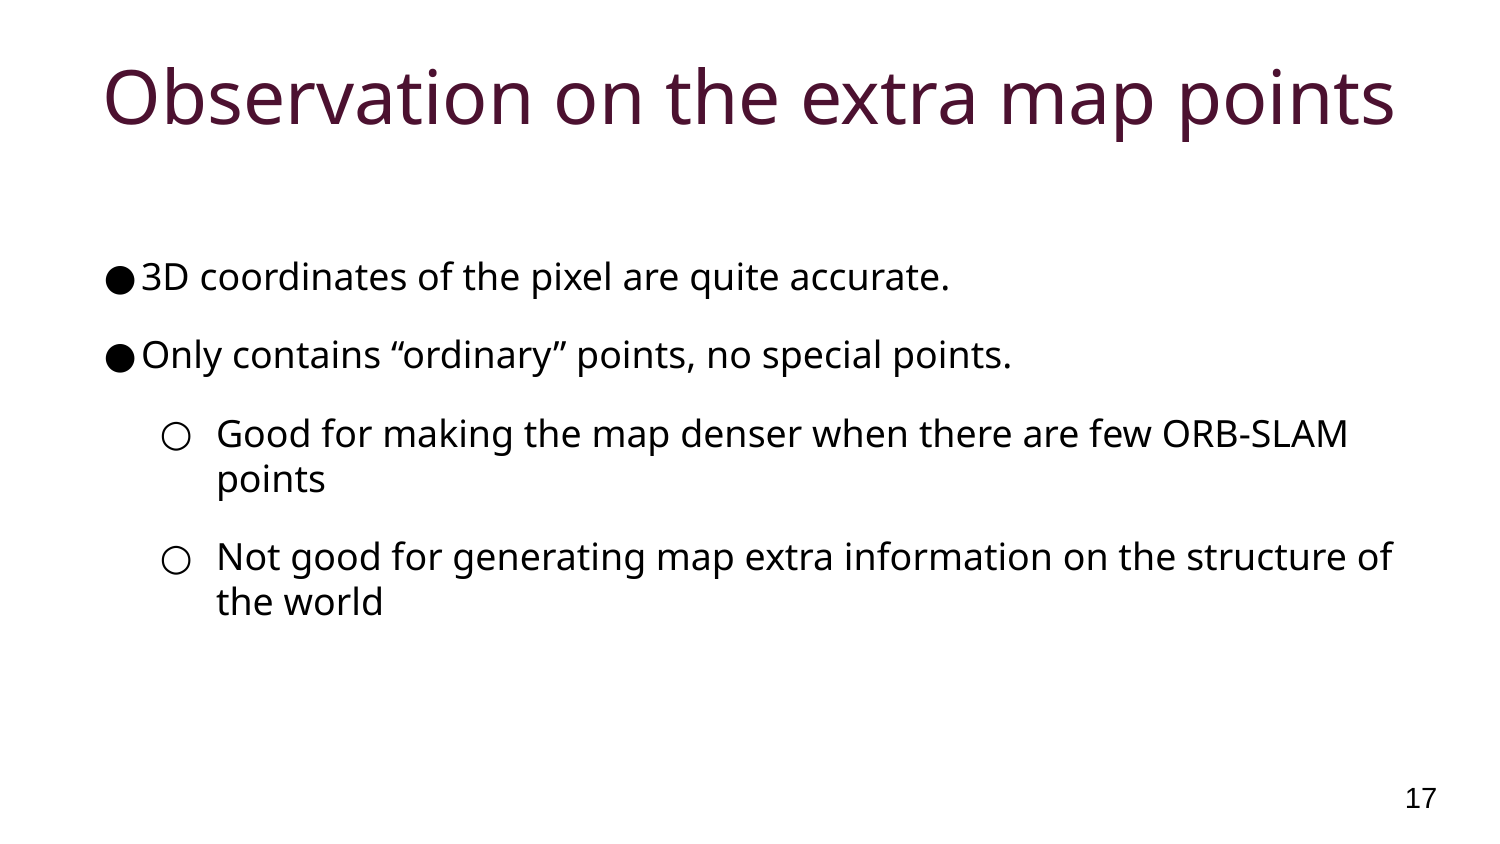

# Observation on the extra map points
3D coordinates of the pixel are quite accurate.
Only contains “ordinary” points, no special points.
Good for making the map denser when there are few ORB-SLAM points
Not good for generating map extra information on the structure of the world